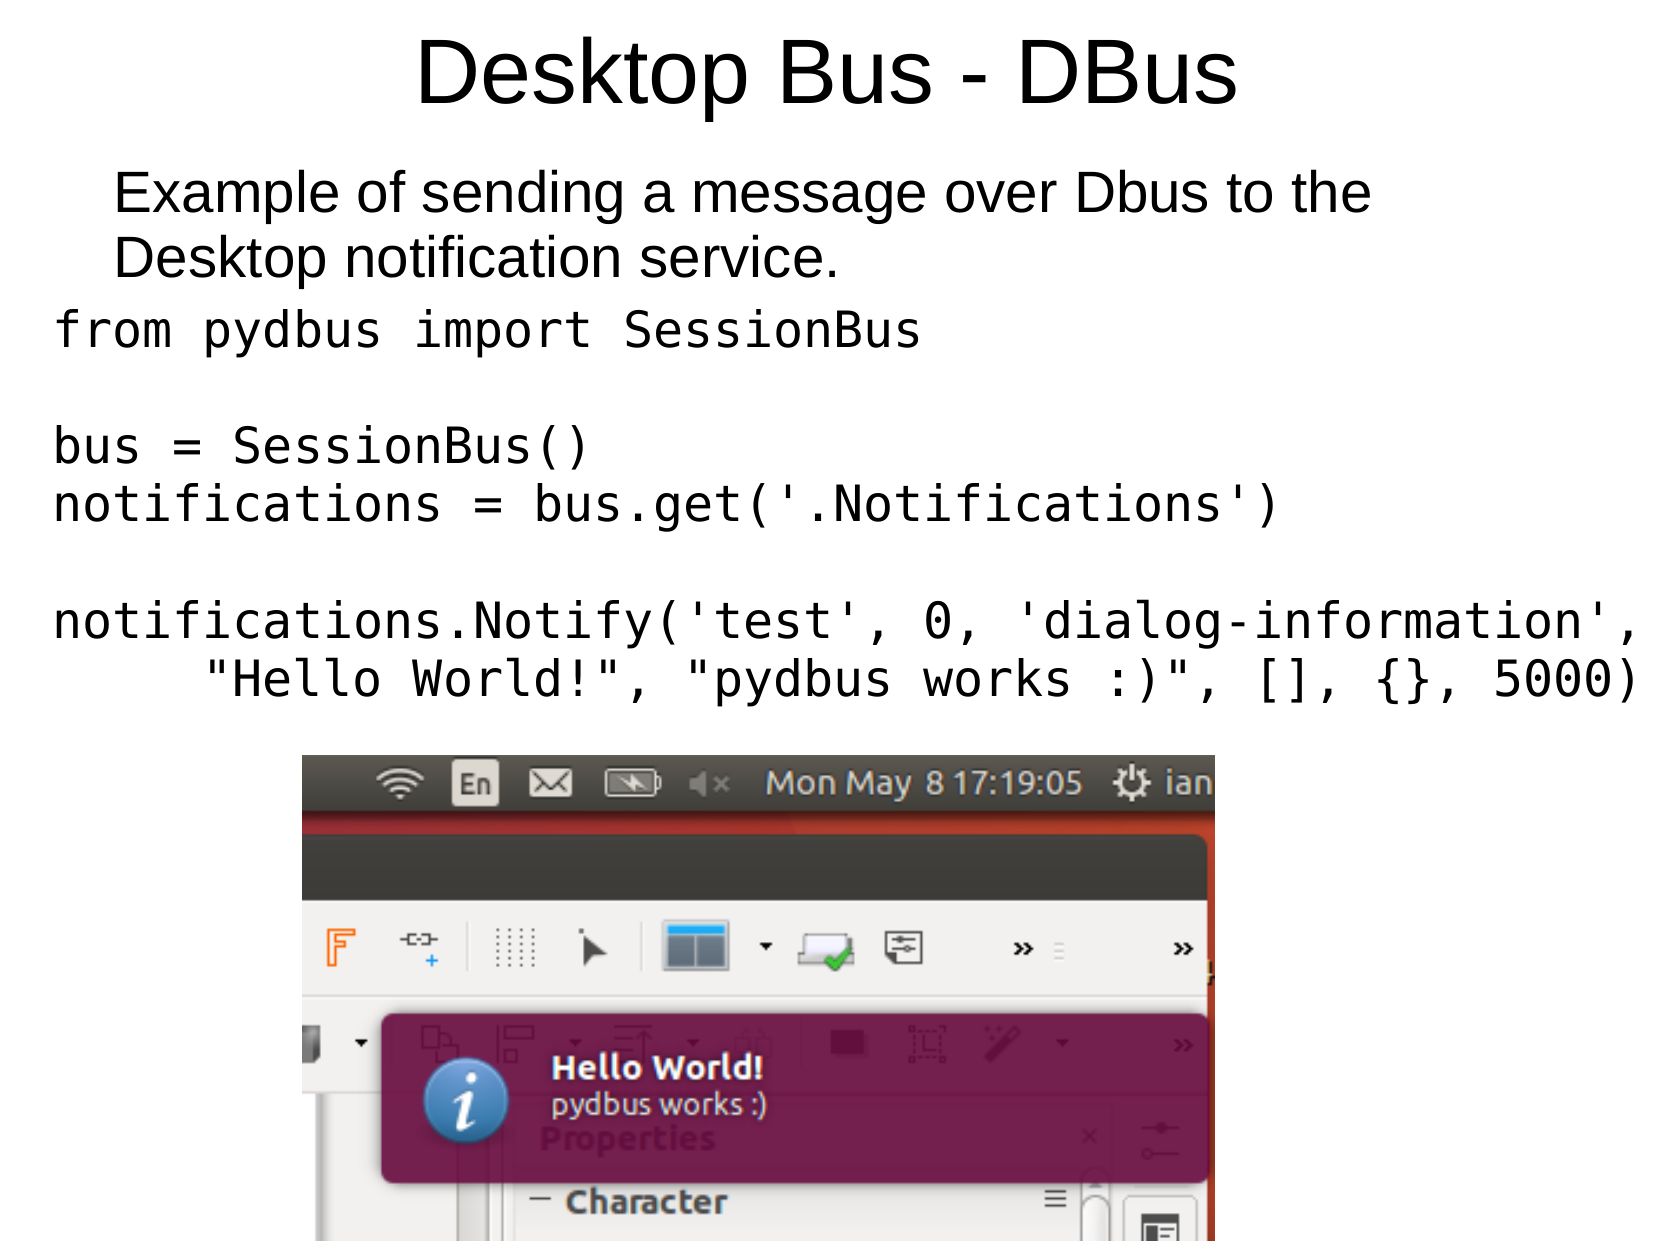

# Desktop Bus - DBus
Example of sending a message over Dbus to the Desktop notification service.
from pydbus import SessionBus
bus = SessionBus()
notifications = bus.get('.Notifications')
notifications.Notify('test', 0, 'dialog-information',
 "Hello World!", "pydbus works :)", [], {}, 5000)